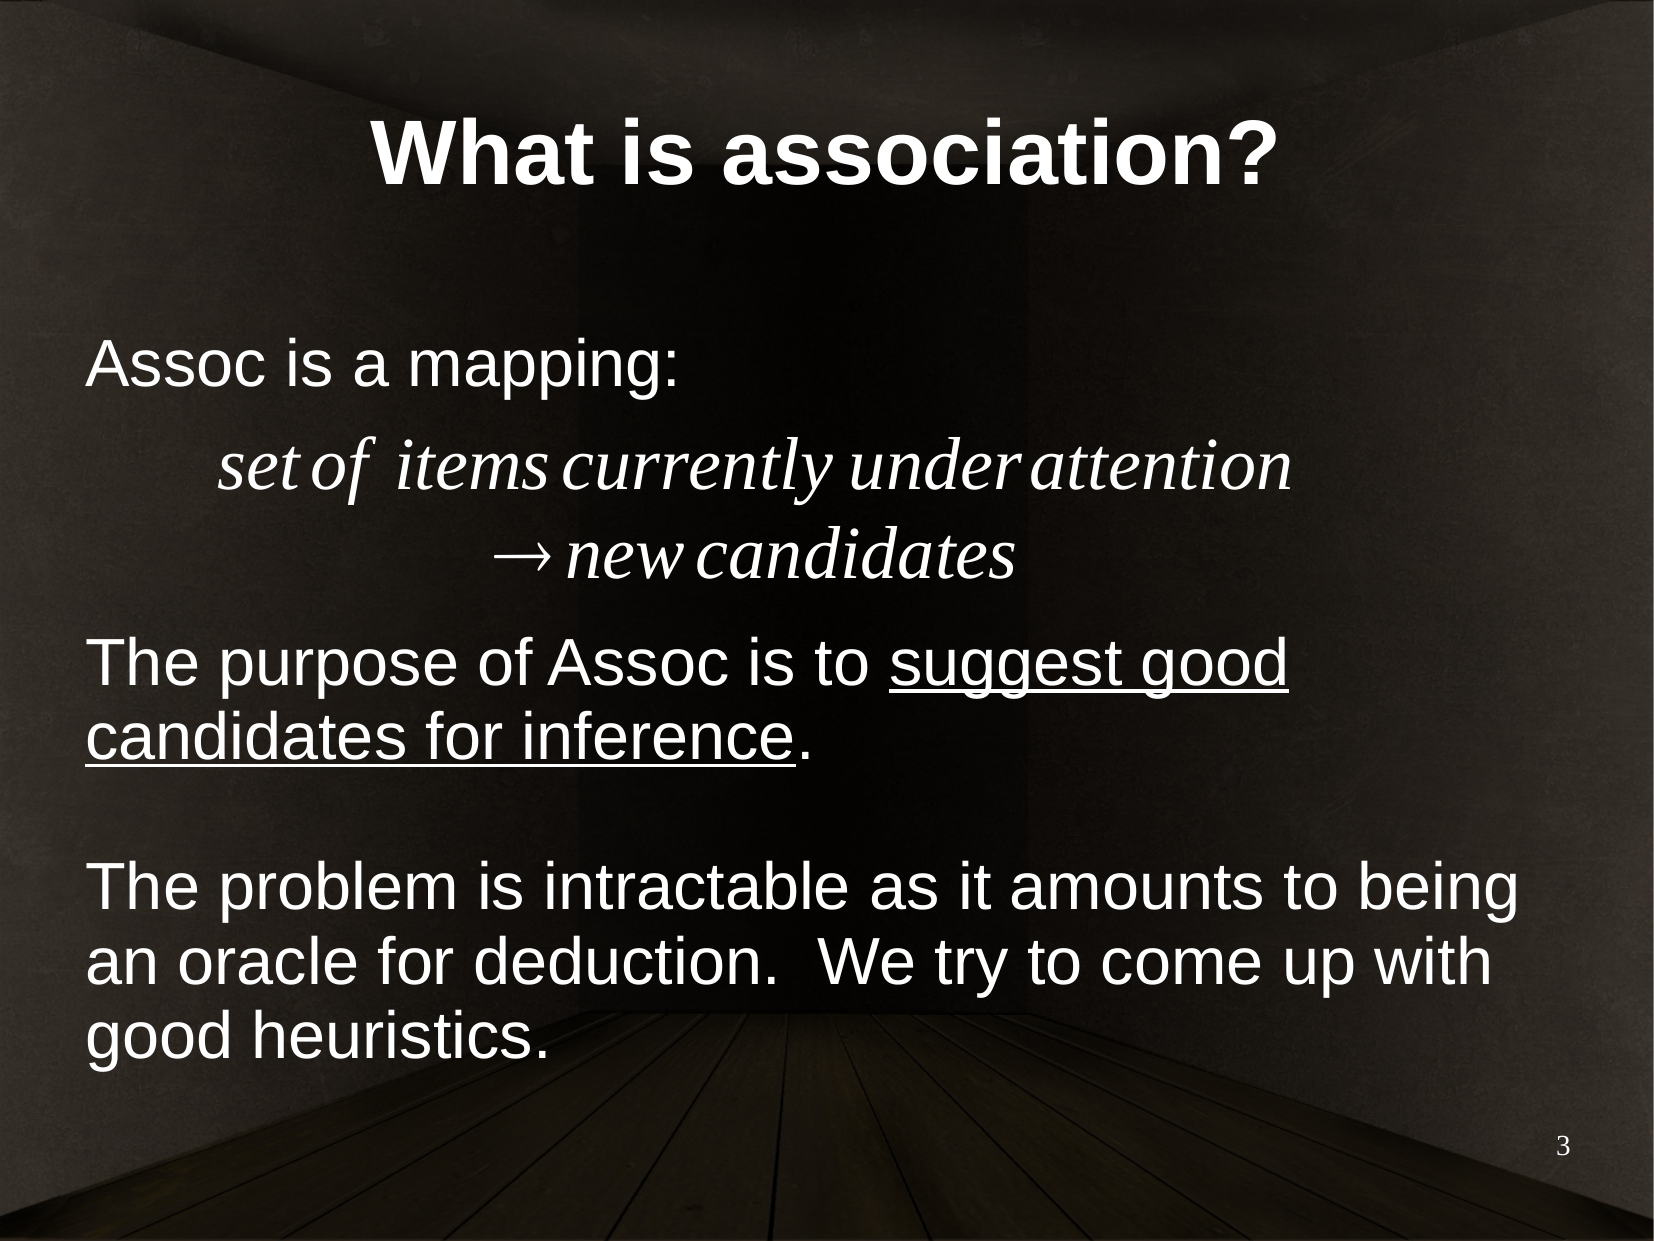

# What is association?
Assoc is a mapping:
The purpose of Assoc is to suggest good candidates for inference.
The problem is intractable as it amounts to being an oracle for deduction. We try to come up with good heuristics.
3